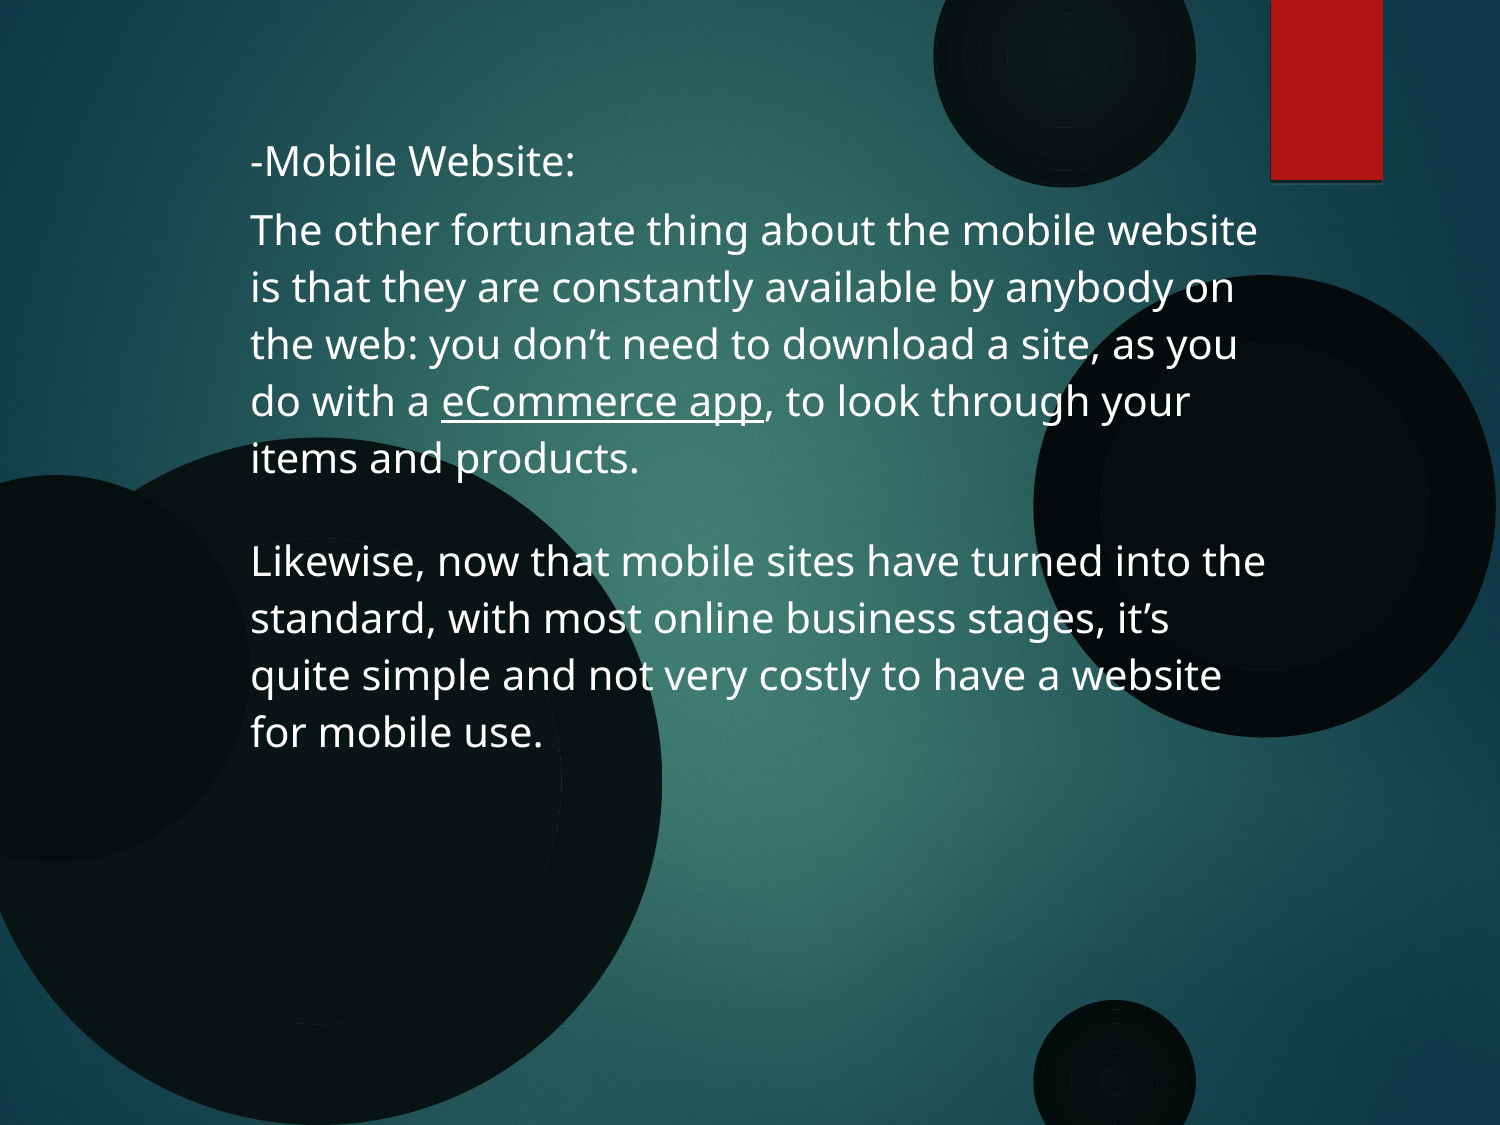

-Mobile Website:
The other fortunate thing about the mobile website is that they are constantly available by anybody on the web: you don’t need to download a site, as you do with a eCommerce app, to look through your items and products.
Likewise, now that mobile sites have turned into the standard, with most online business stages, it’s quite simple and not very costly to have a website for mobile use.